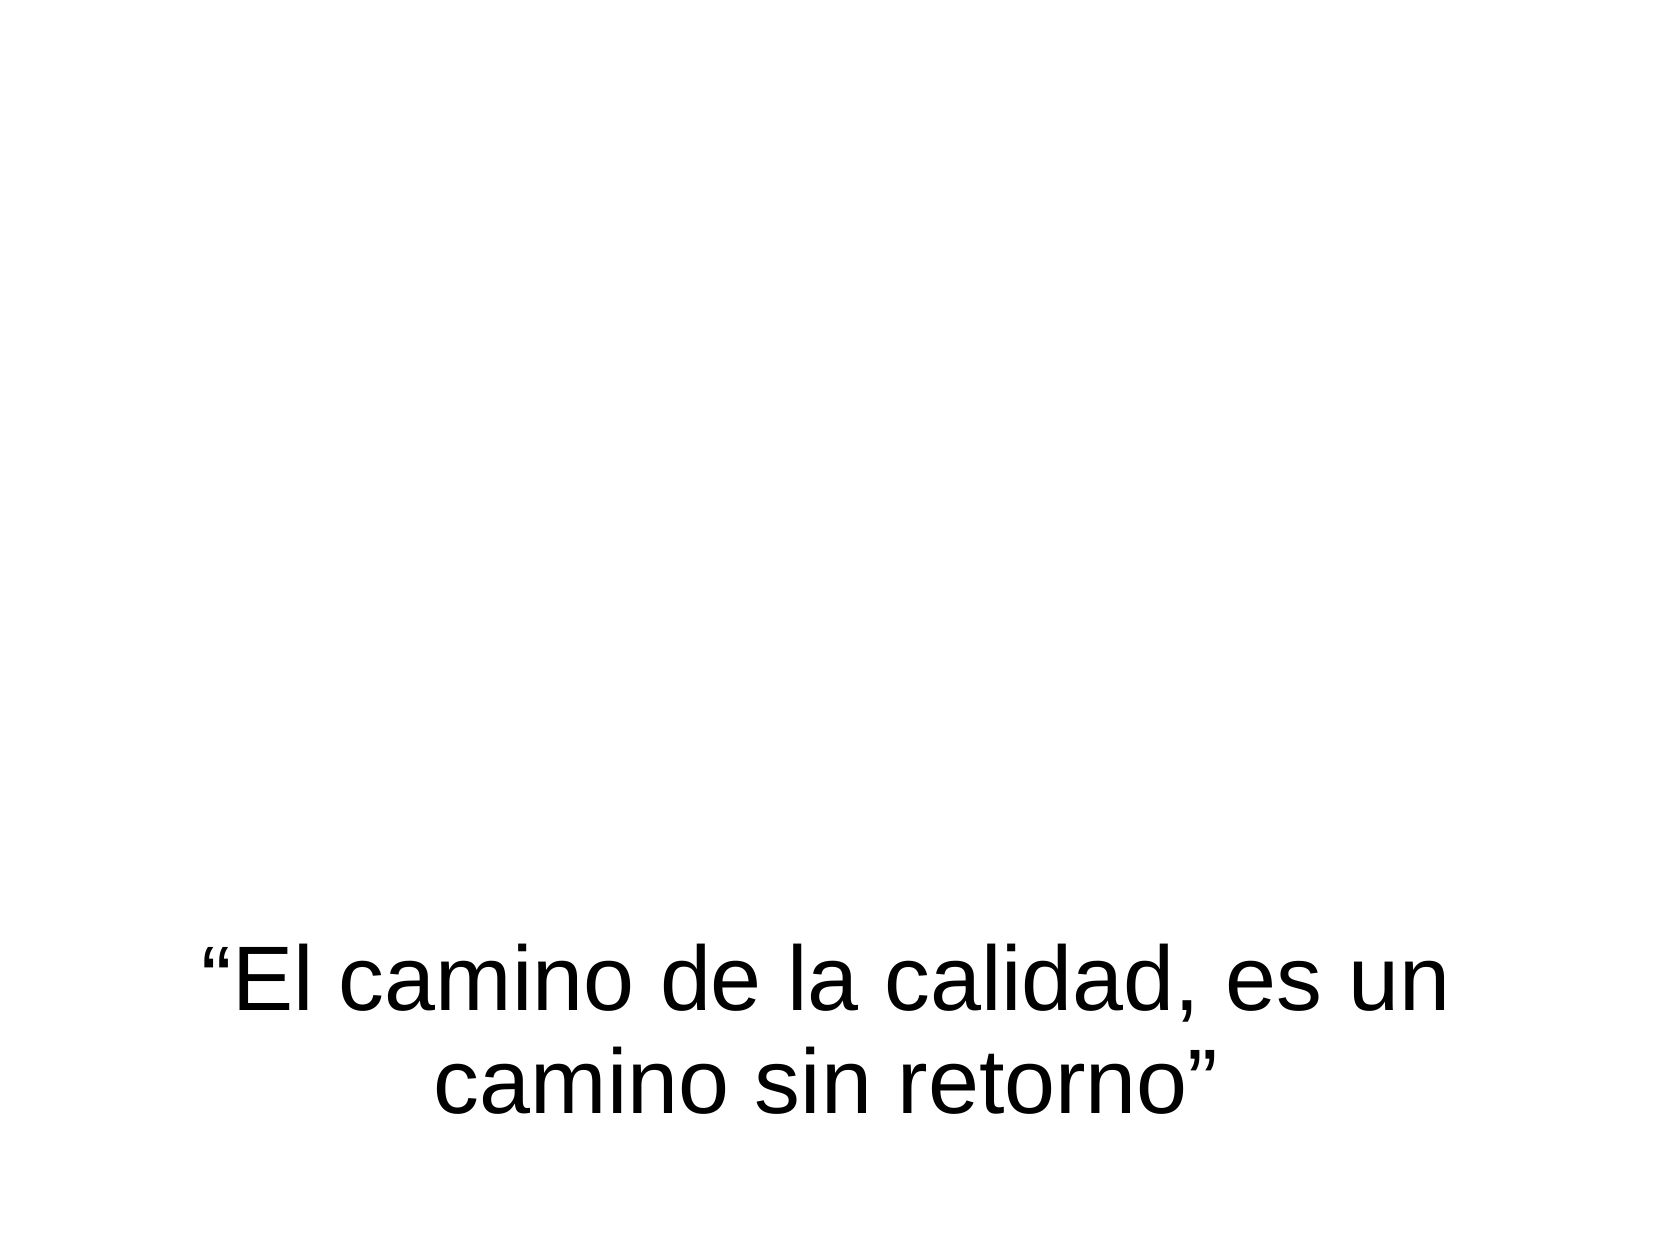

# “El camino de la calidad, es un camino sin retorno”